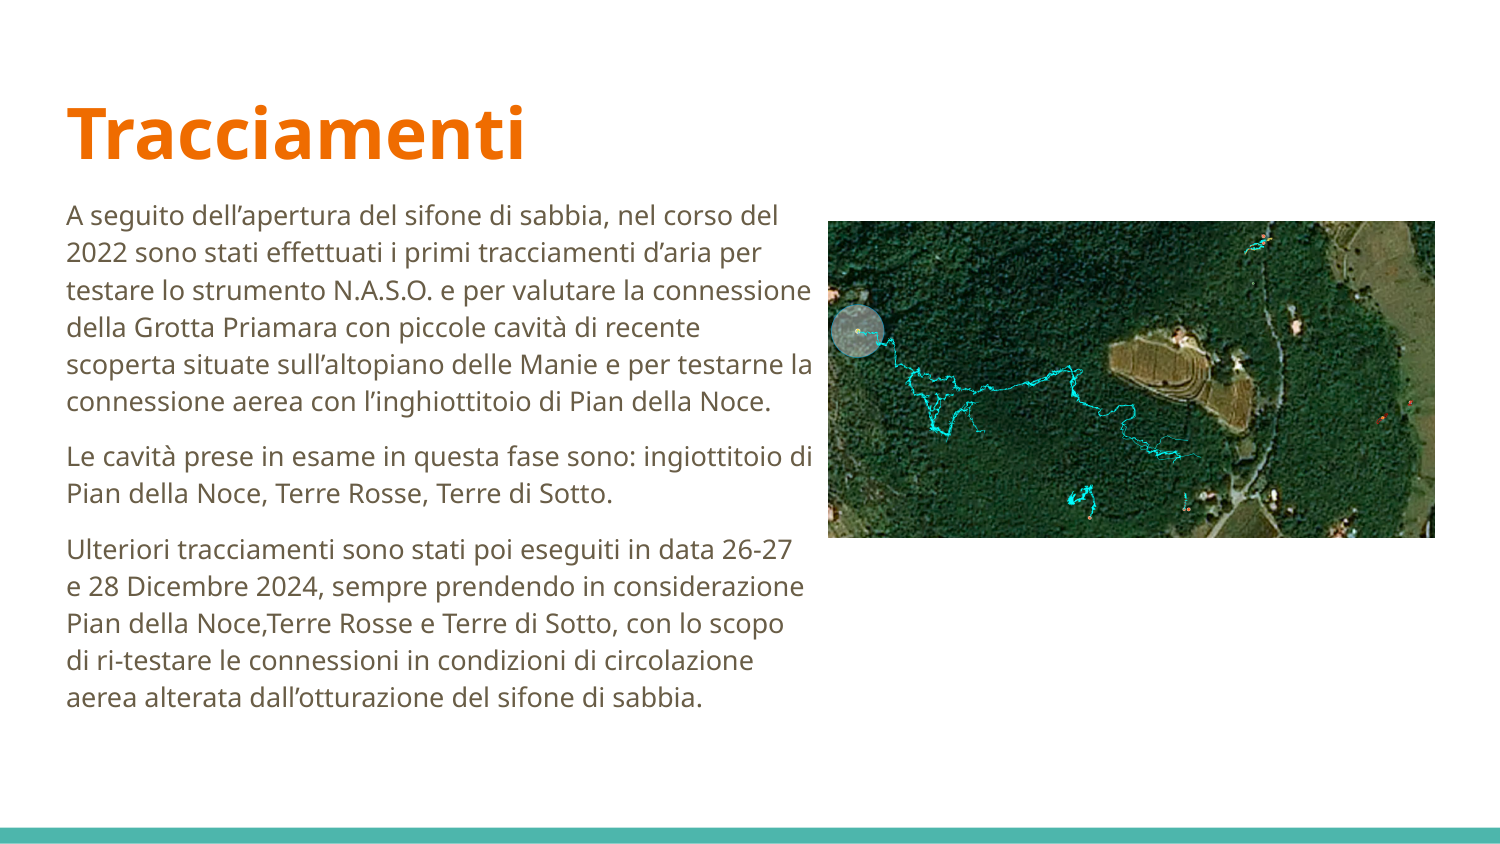

# Tracciamenti
A seguito dell’apertura del sifone di sabbia, nel corso del 2022 sono stati effettuati i primi tracciamenti d’aria per testare lo strumento N.A.S.O. e per valutare la connessione della Grotta Priamara con piccole cavità di recente scoperta situate sull’altopiano delle Manie e per testarne la connessione aerea con l’inghiottitoio di Pian della Noce.
Le cavità prese in esame in questa fase sono: ingiottitoio di Pian della Noce, Terre Rosse, Terre di Sotto.
Ulteriori tracciamenti sono stati poi eseguiti in data 26-27 e 28 Dicembre 2024, sempre prendendo in considerazione Pian della Noce,Terre Rosse e Terre di Sotto, con lo scopo di ri-testare le connessioni in condizioni di circolazione aerea alterata dall’otturazione del sifone di sabbia.